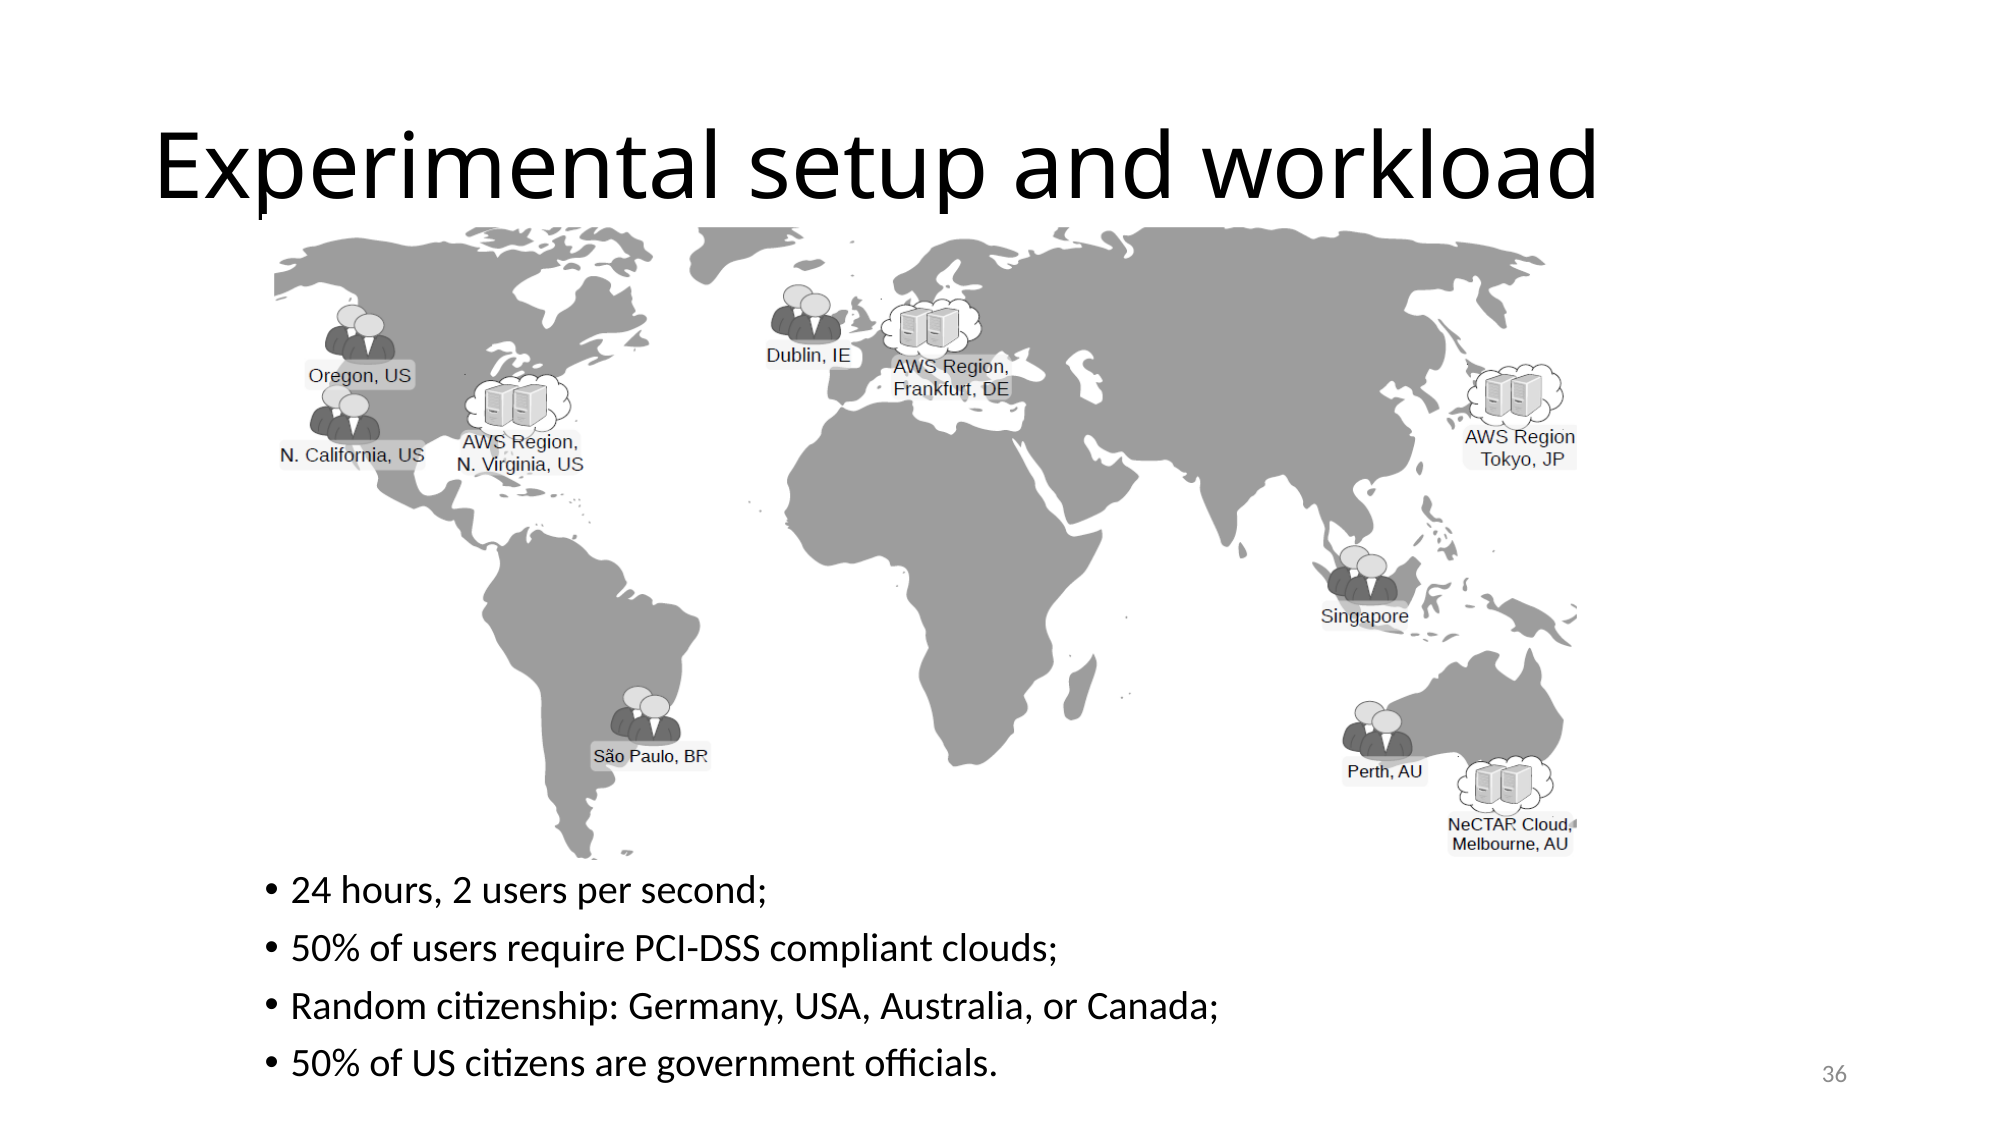

# Experimental setup and workload
24 hours, 2 users per second;
50% of users require PCI-DSS compliant clouds;
Random citizenship: Germany, USA, Australia, or Canada;
50% of US citizens are government officials.